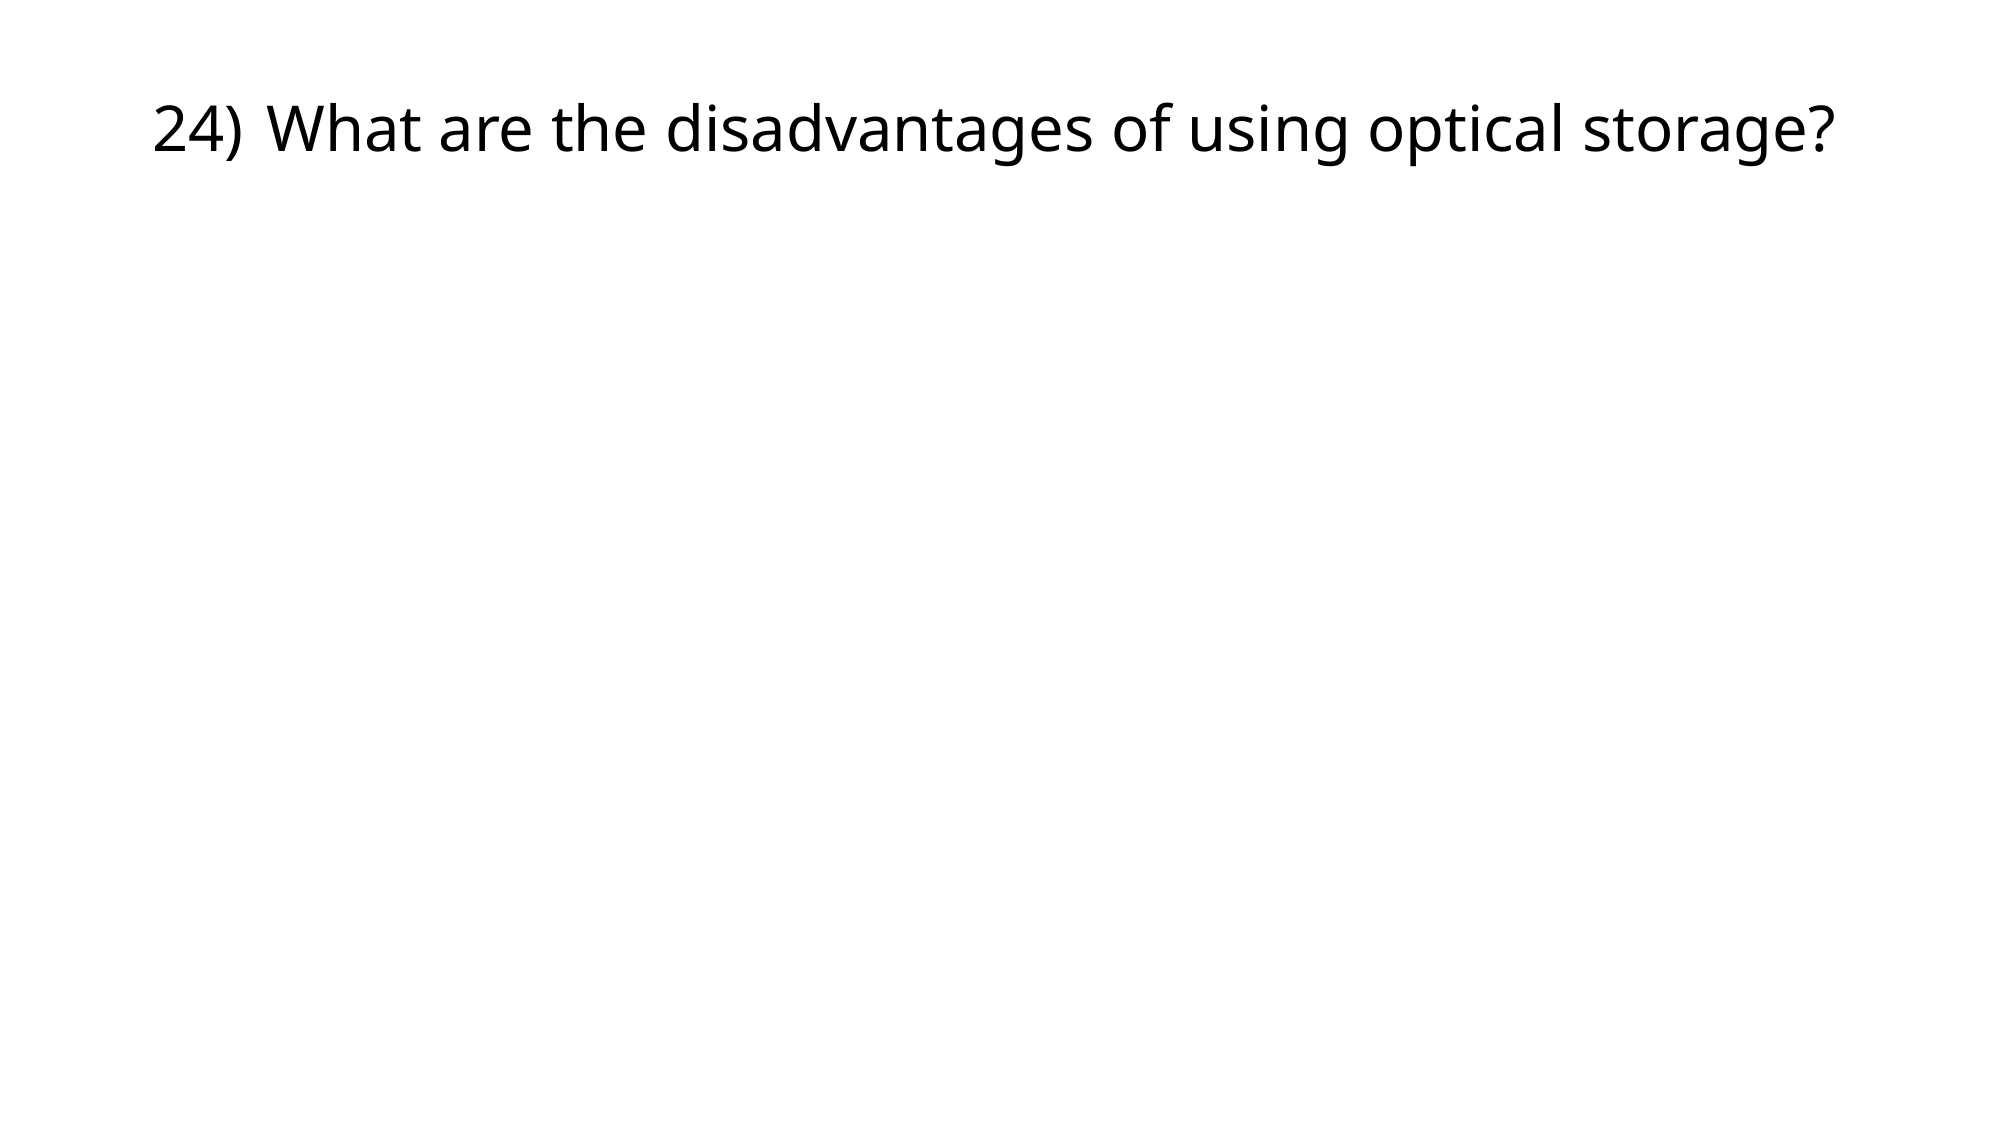

# 24)	What are the disadvantages of using optical storage?